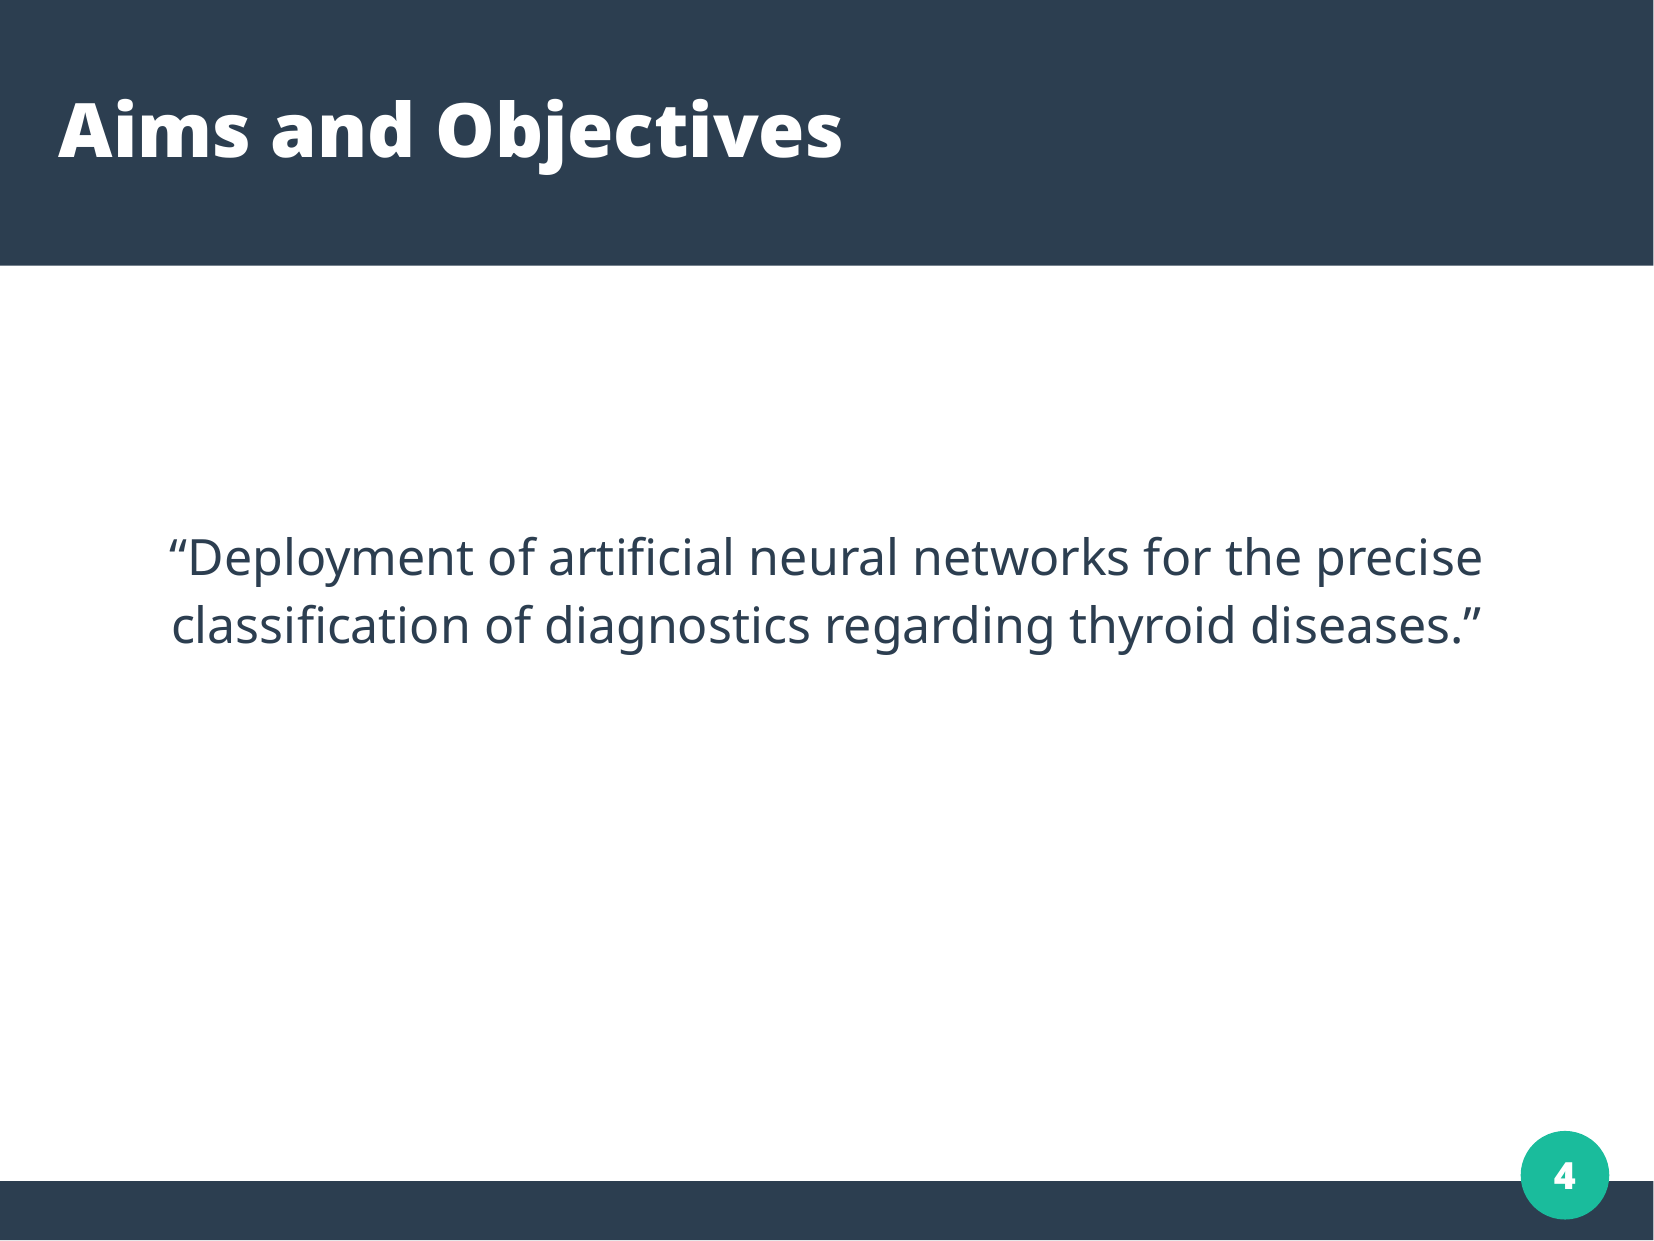

# Aims and Objectives
“Deployment of artificial neural networks for the precise classification of diagnostics regarding thyroid diseases.”
4